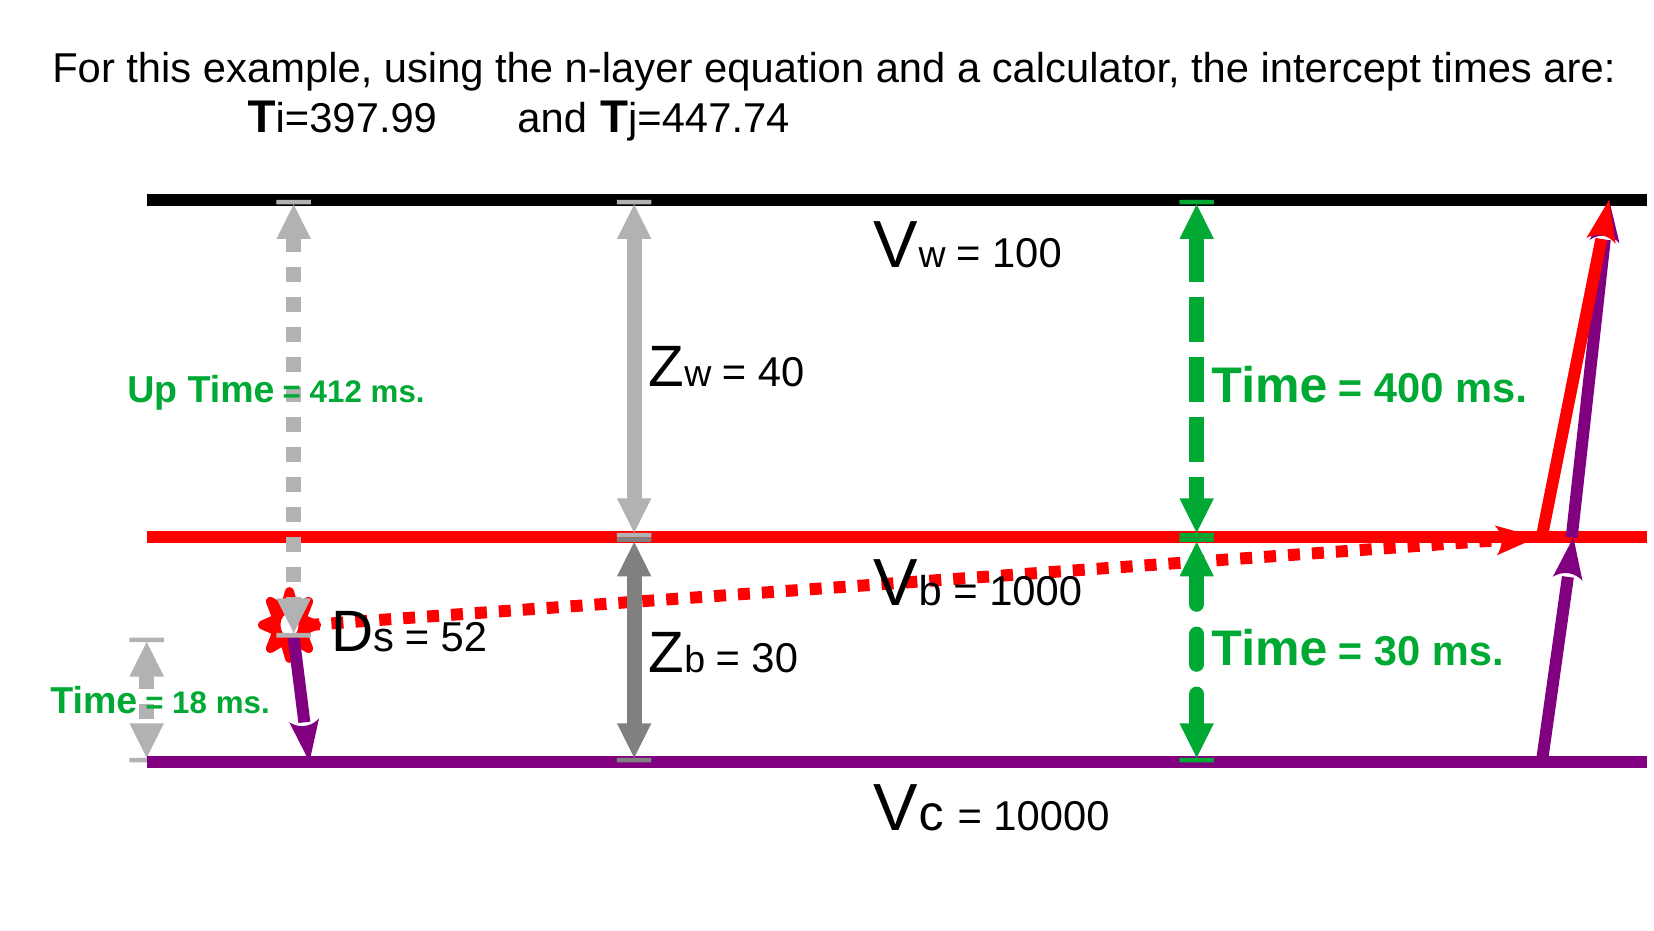

For this example, using the n-layer equation and a calculator, the intercept times are:
 Ti=397.99 and Tj=447.74
Vw = 100
Zw = 40
Time = 400 ms.
Up Time = 412 ms.
Vb = 1000
Ds = 52
Zb = 30
Time = 30 ms.
Time = 18 ms.
Vc = 10000